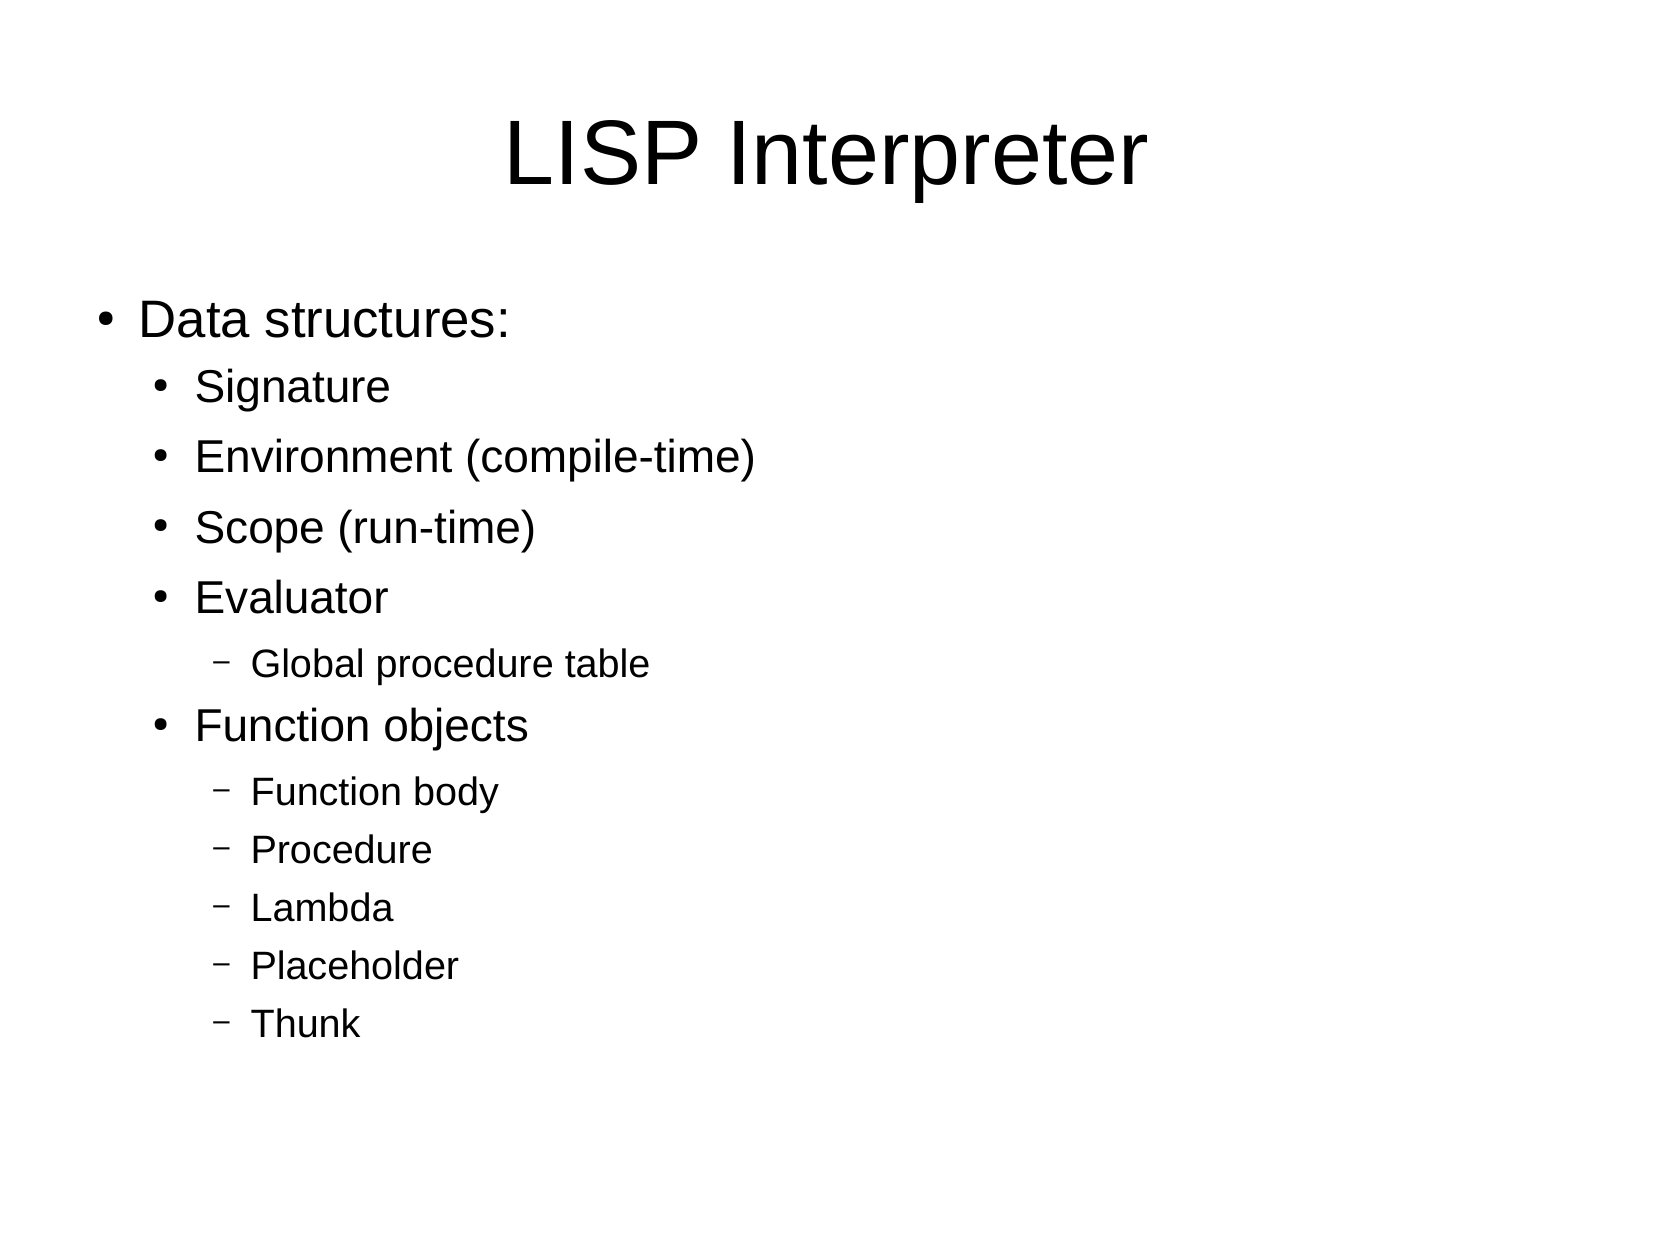

# LISP Interpreter
Data structures:
Signature
Environment (compile-time)
Scope (run-time)
Evaluator
Global procedure table
Function objects
Function body
Procedure
Lambda
Placeholder
Thunk